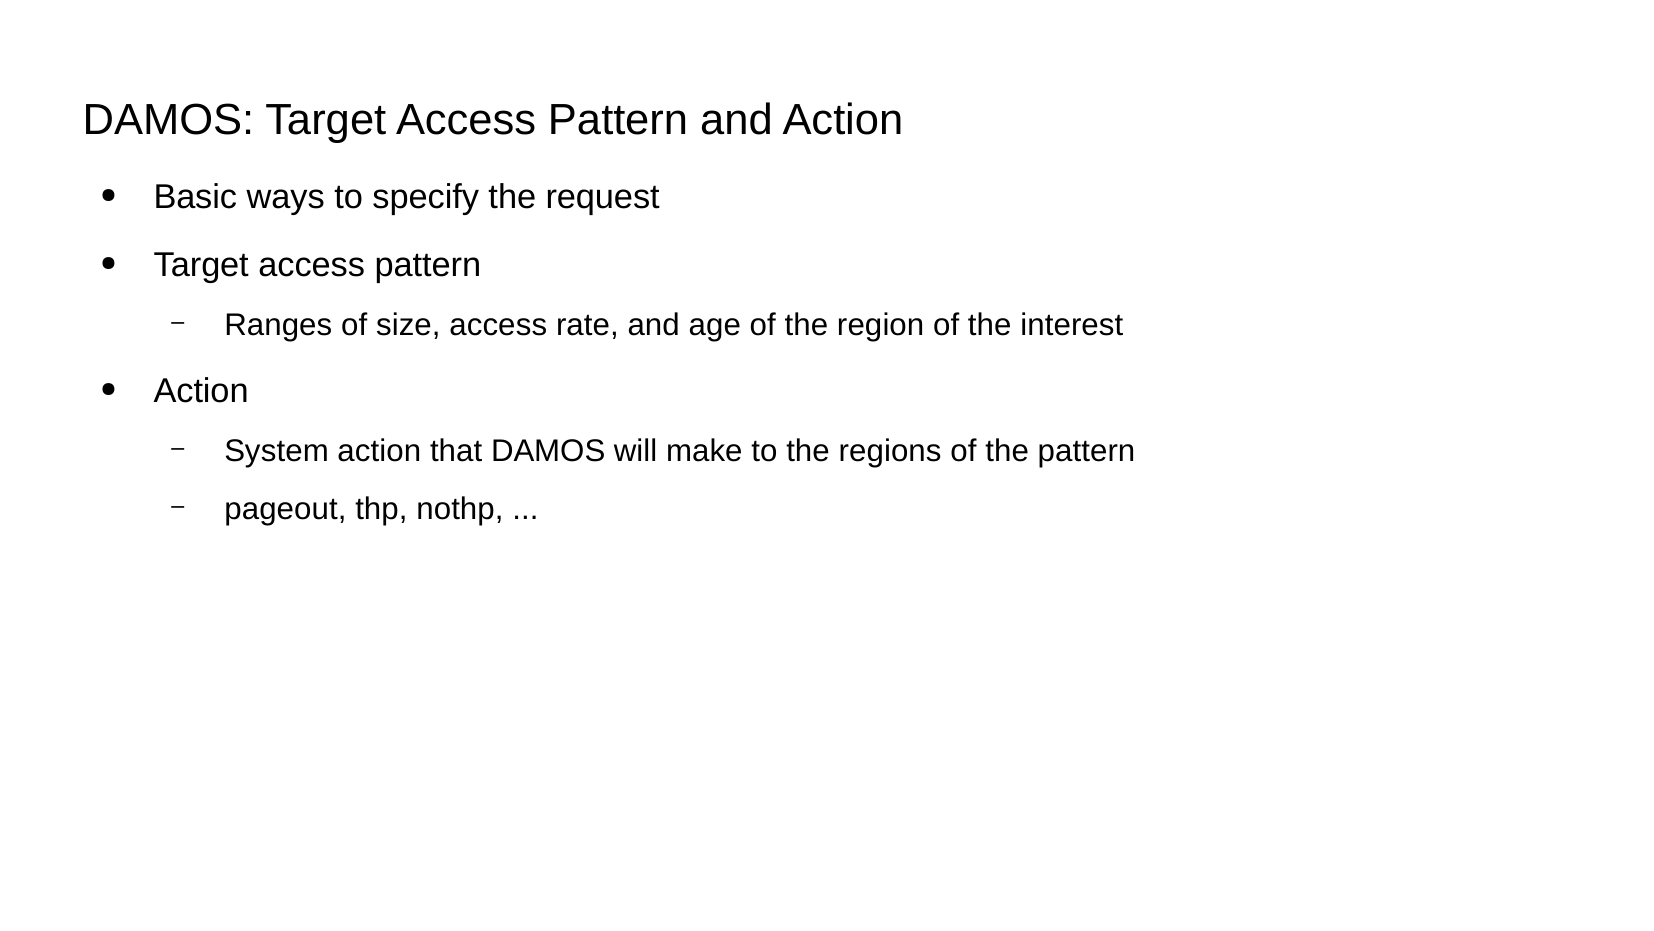

# DAMOS: Target Access Pattern and Action
Basic ways to specify the request
Target access pattern
Ranges of size, access rate, and age of the region of the interest
Action
System action that DAMOS will make to the regions of the pattern
pageout, thp, nothp, ...